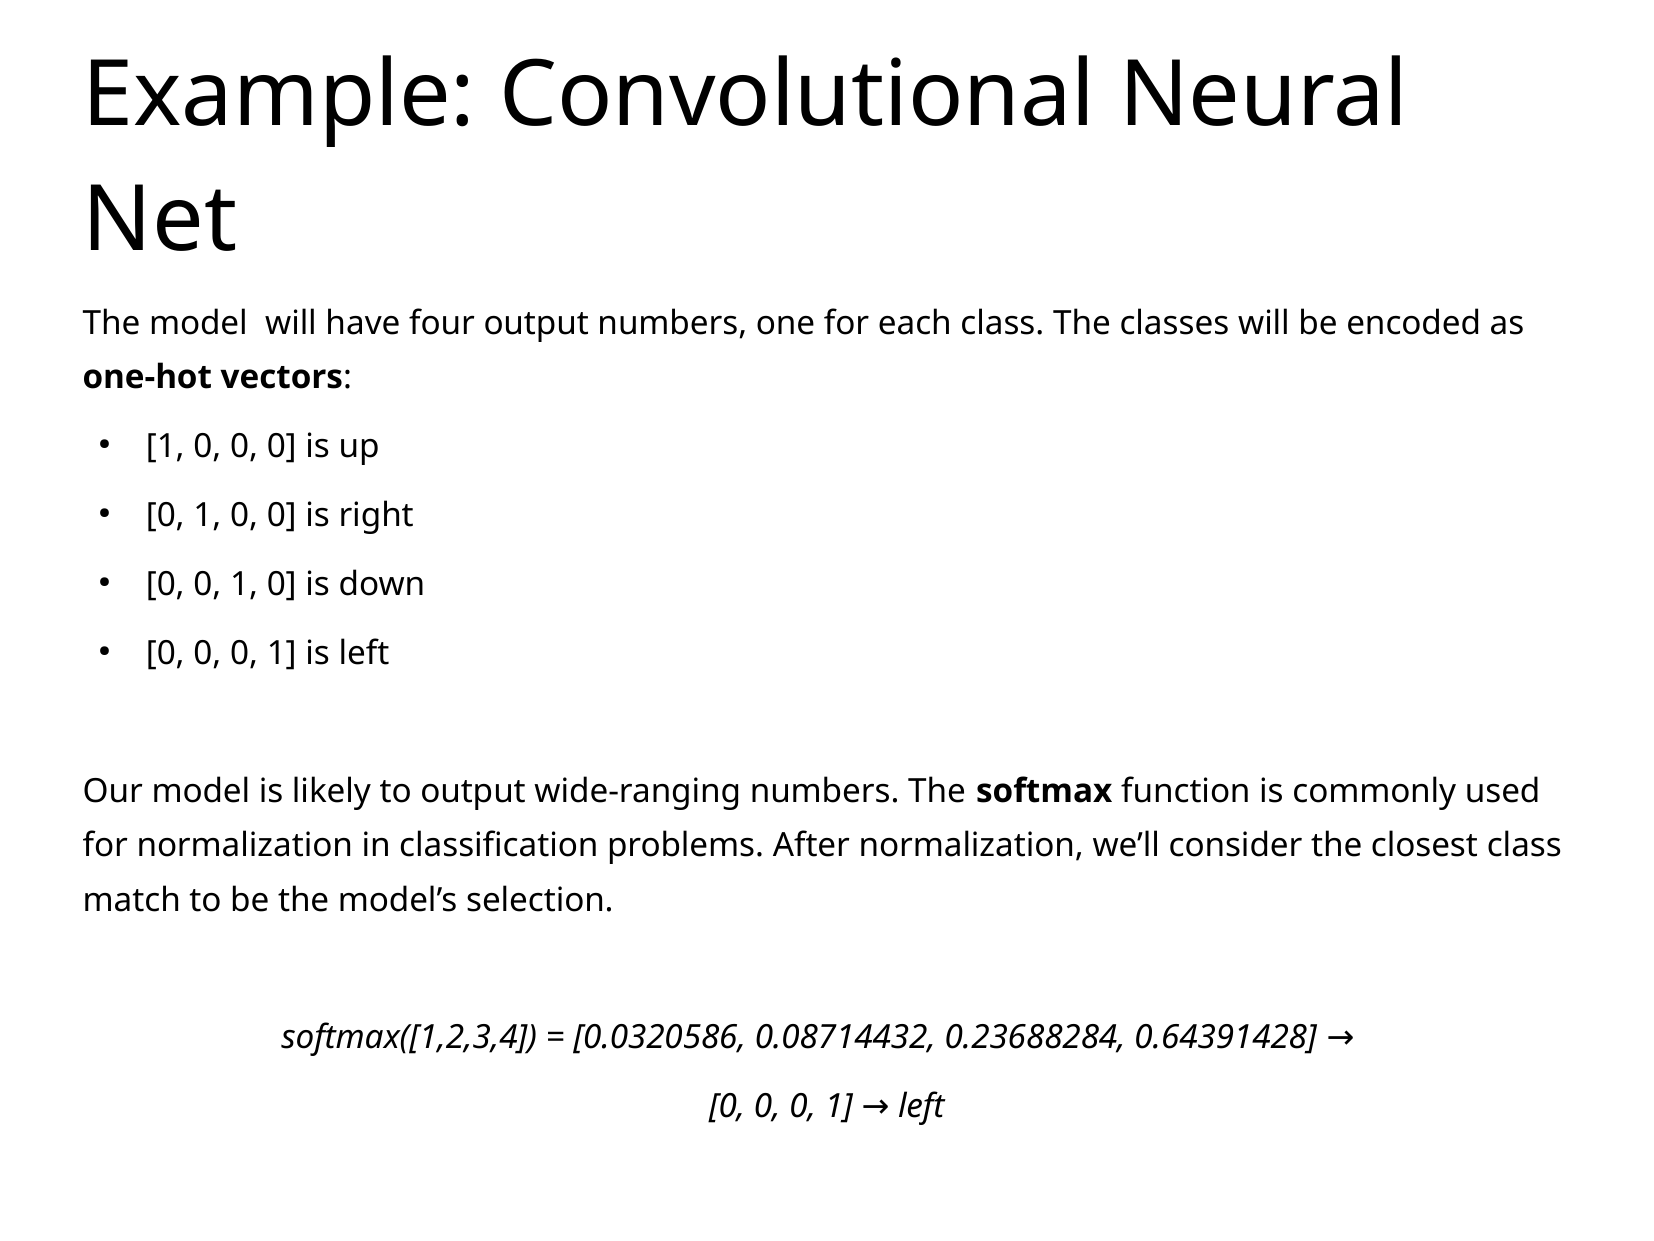

# Example: Convolutional Neural Net
The model will have four output numbers, one for each class. The classes will be encoded as one-hot vectors:
[1, 0, 0, 0] is up
[0, 1, 0, 0] is right
[0, 0, 1, 0] is down
[0, 0, 0, 1] is left
Our model is likely to output wide-ranging numbers. The softmax function is commonly used for normalization in classification problems. After normalization, we’ll consider the closest class match to be the model’s selection.
softmax([1,2,3,4]) = [0.0320586, 0.08714432, 0.23688284, 0.64391428] →
[0, 0, 0, 1] → left